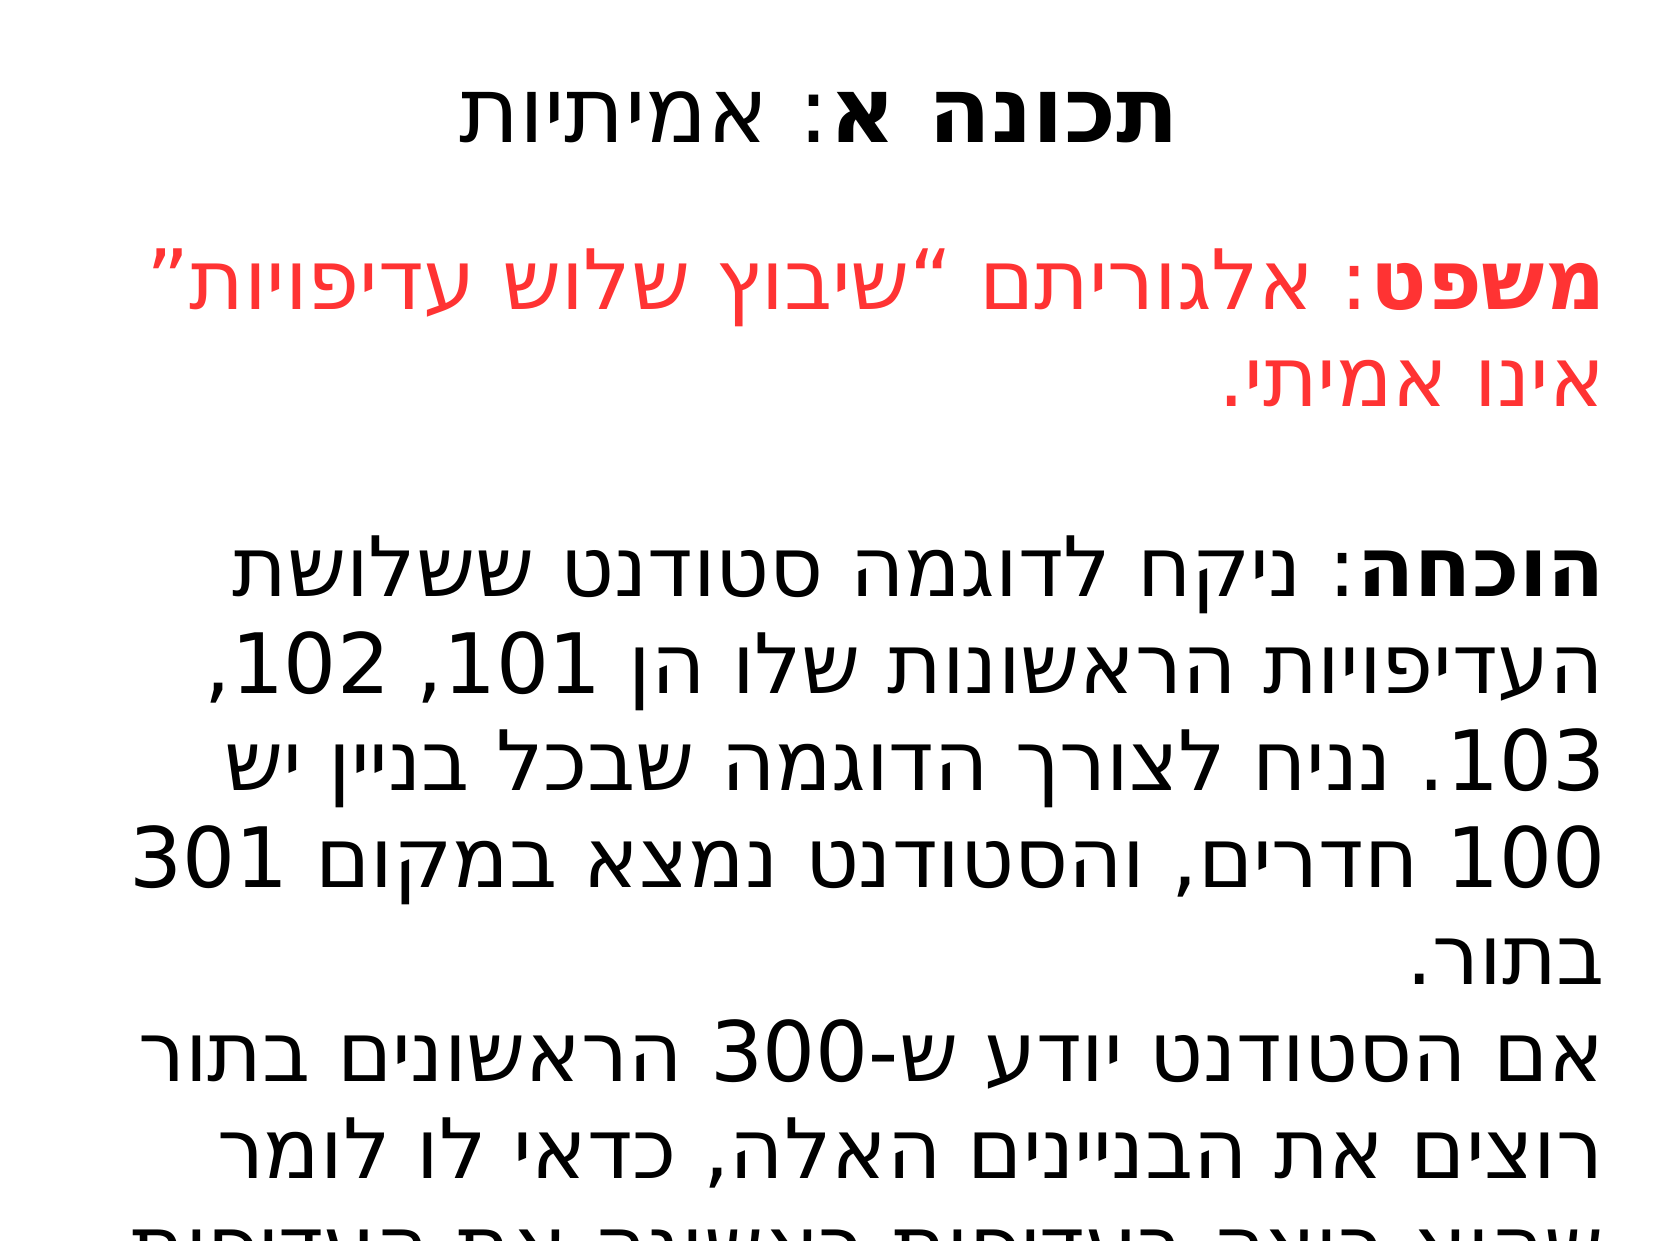

# תכונה א: אמיתיות
משפט: אלגוריתם “שיבוץ שלוש עדיפויות” אינו אמיתי.
הוכחה: ניקח לדוגמה סטודנט ששלושת העדיפויות הראשונות שלו הן 101, 102, 103. נניח לצורך הדוגמה שבכל בניין יש 100 חדרים, והסטודנט נמצא במקום 301 בתור.
אם הסטודנט יודע ש-300 הראשונים בתור רוצים את הבניינים האלה, כדאי לו לומר שהוא רוצה בעדיפות ראשונה את העדיפות הרביעית שלו – זה טוב יותר מלקבל חדר באקראי. ***